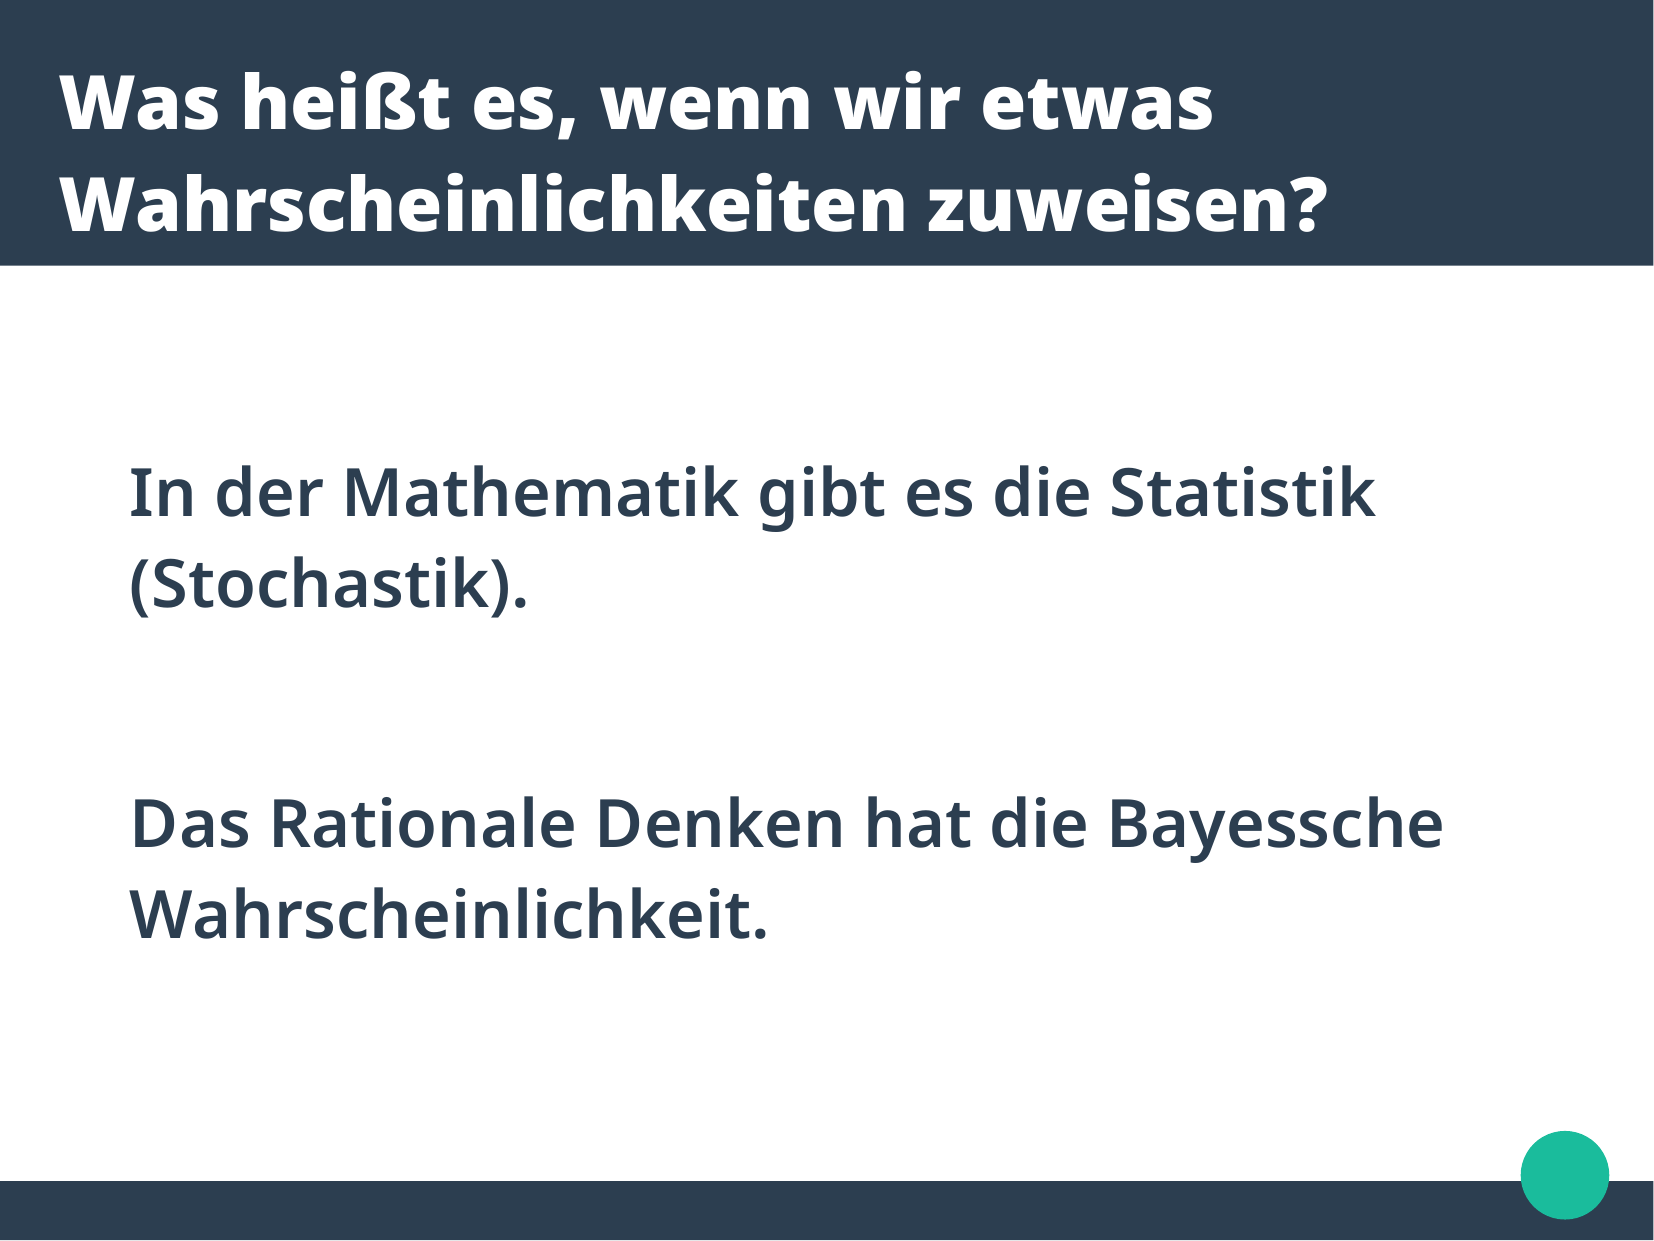

# Was heißt es, wenn wir etwas Wahrscheinlichkeiten zuweisen?
In der Mathematik gibt es die Statistik (Stochastik).
Das Rationale Denken hat die Bayessche Wahrscheinlichkeit.